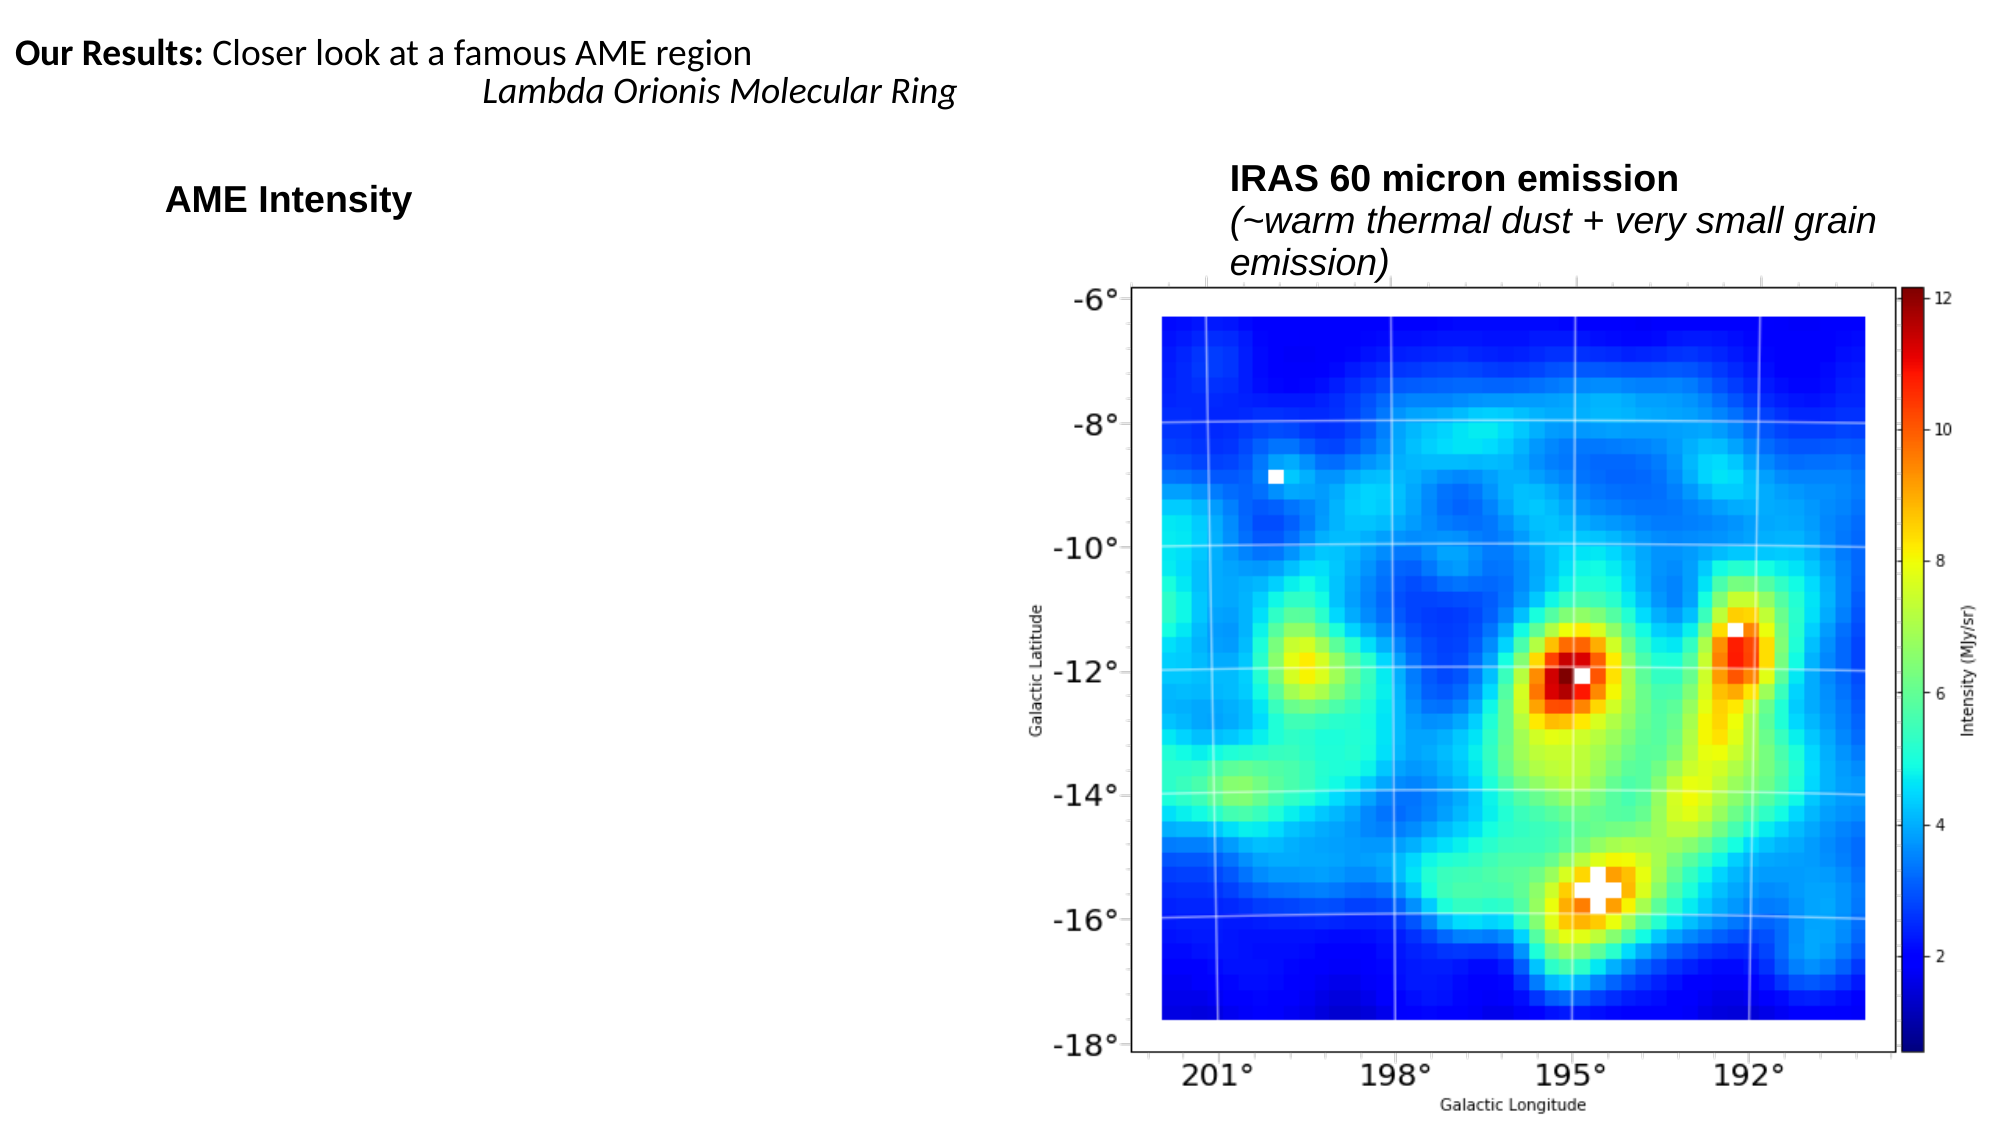

# Our Results: Closer look at a famous AME region Lambda Orionis Molecular Ring
IRAS 60 micron emission
(~warm thermal dust + very small grain emission)
AME Intensity